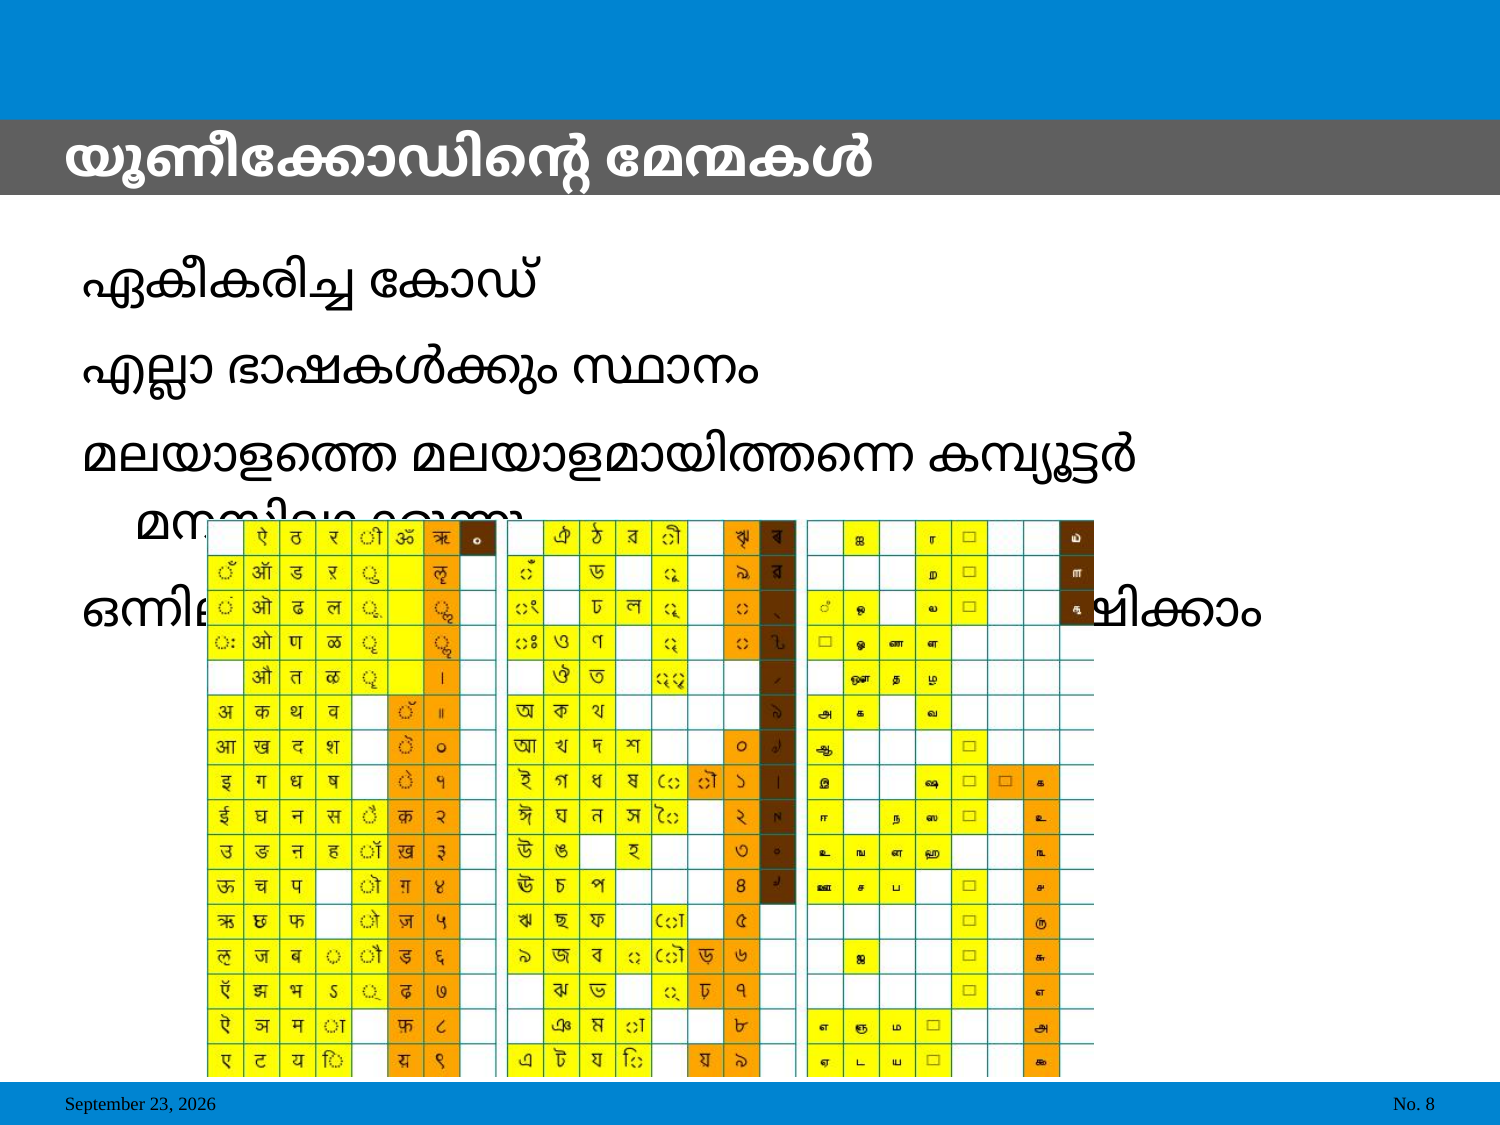

# യൂണീക്കോഡിന്റെ മേന്മകള്‍
ഏകീകരിച്ച കോഡ്
എല്ലാ ഭാഷകള്‍ക്കും സ്ഥാനം
മലയാളത്തെ മലയാളമായിത്തന്നെ കമ്പ്യൂട്ടര്‍ മനസ്സിലാക്കുന്നു
ഒന്നിലധികം ഭാഷകള്‍ ഒരേ ഫയലില്‍ സൂക്ഷിക്കാം
8